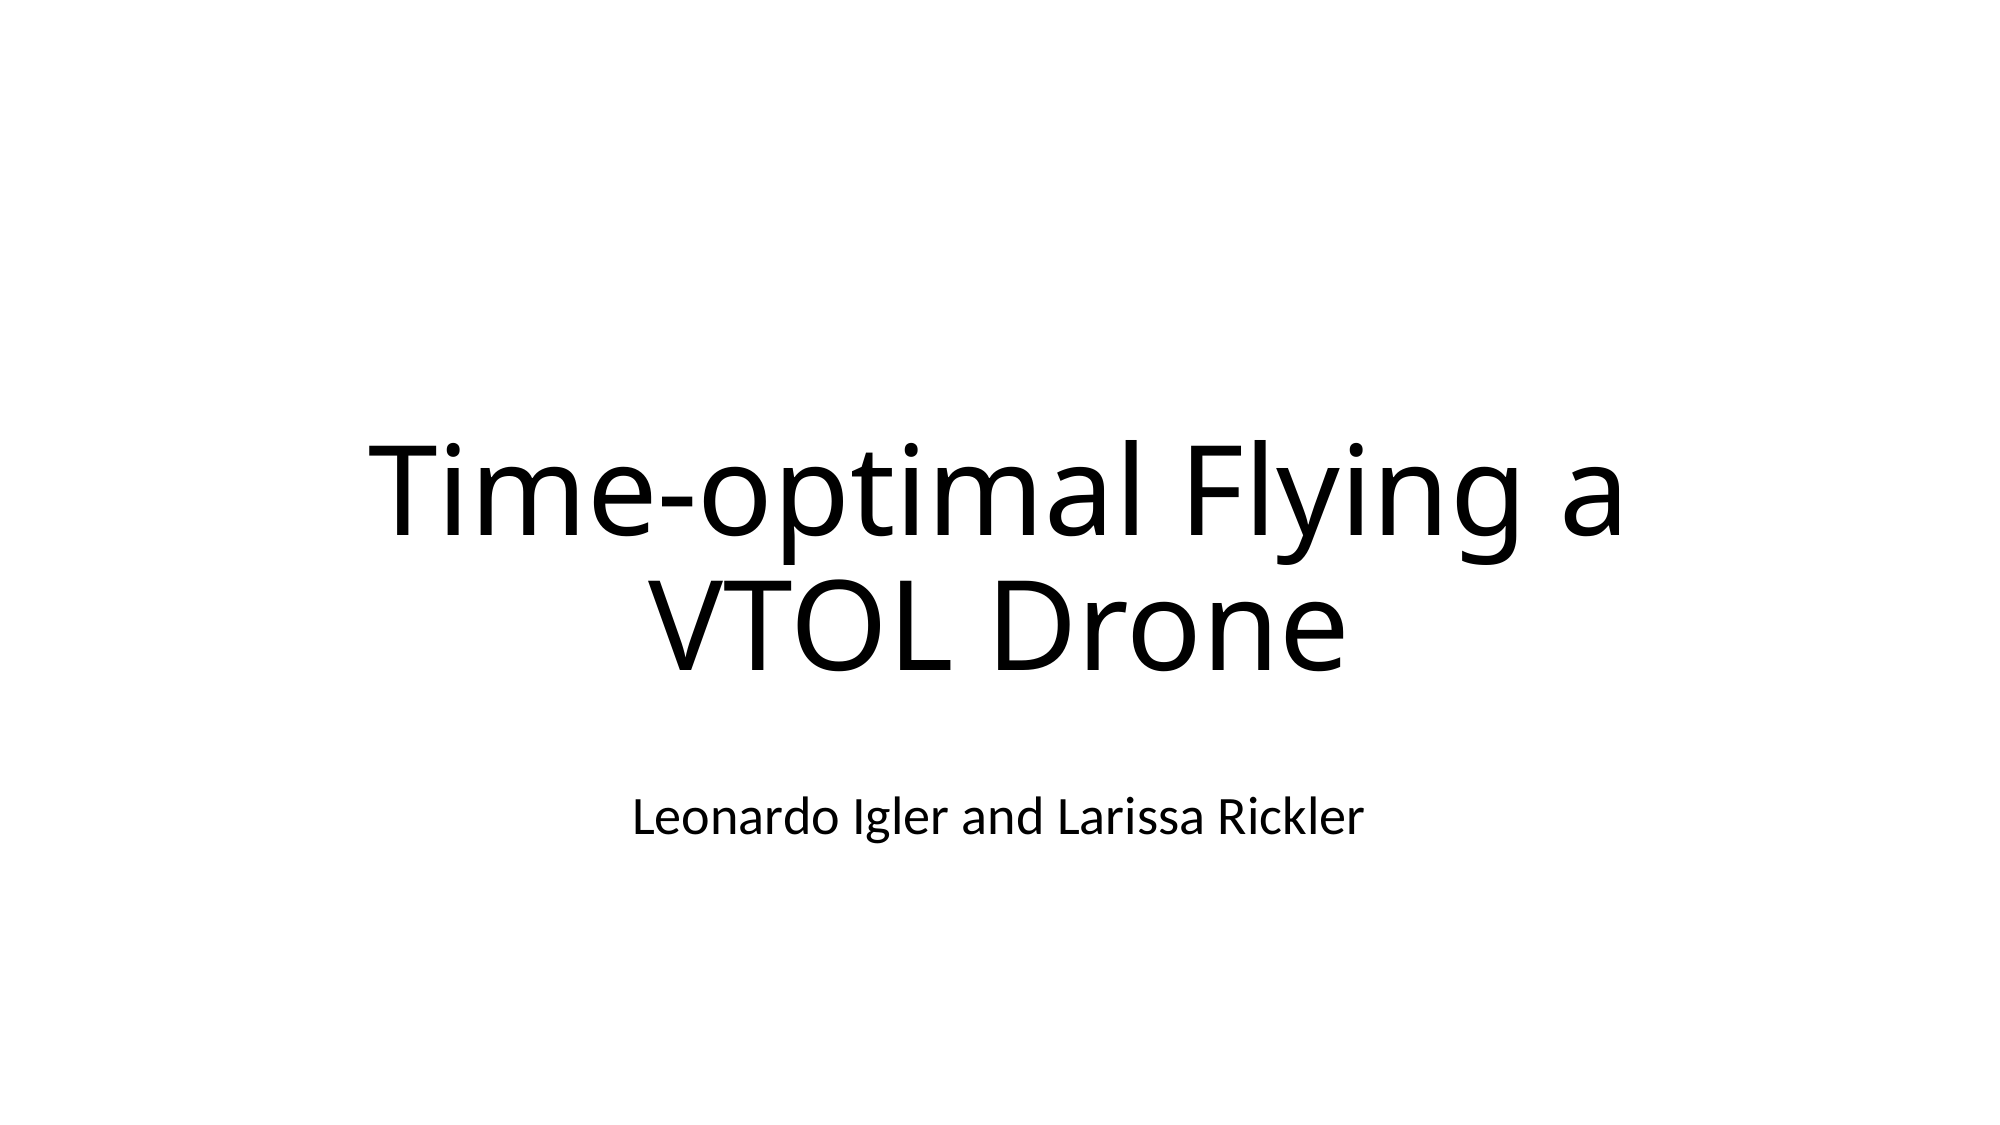

# Time-optimal Flying a VTOL Drone
Leonardo Igler and Larissa Rickler